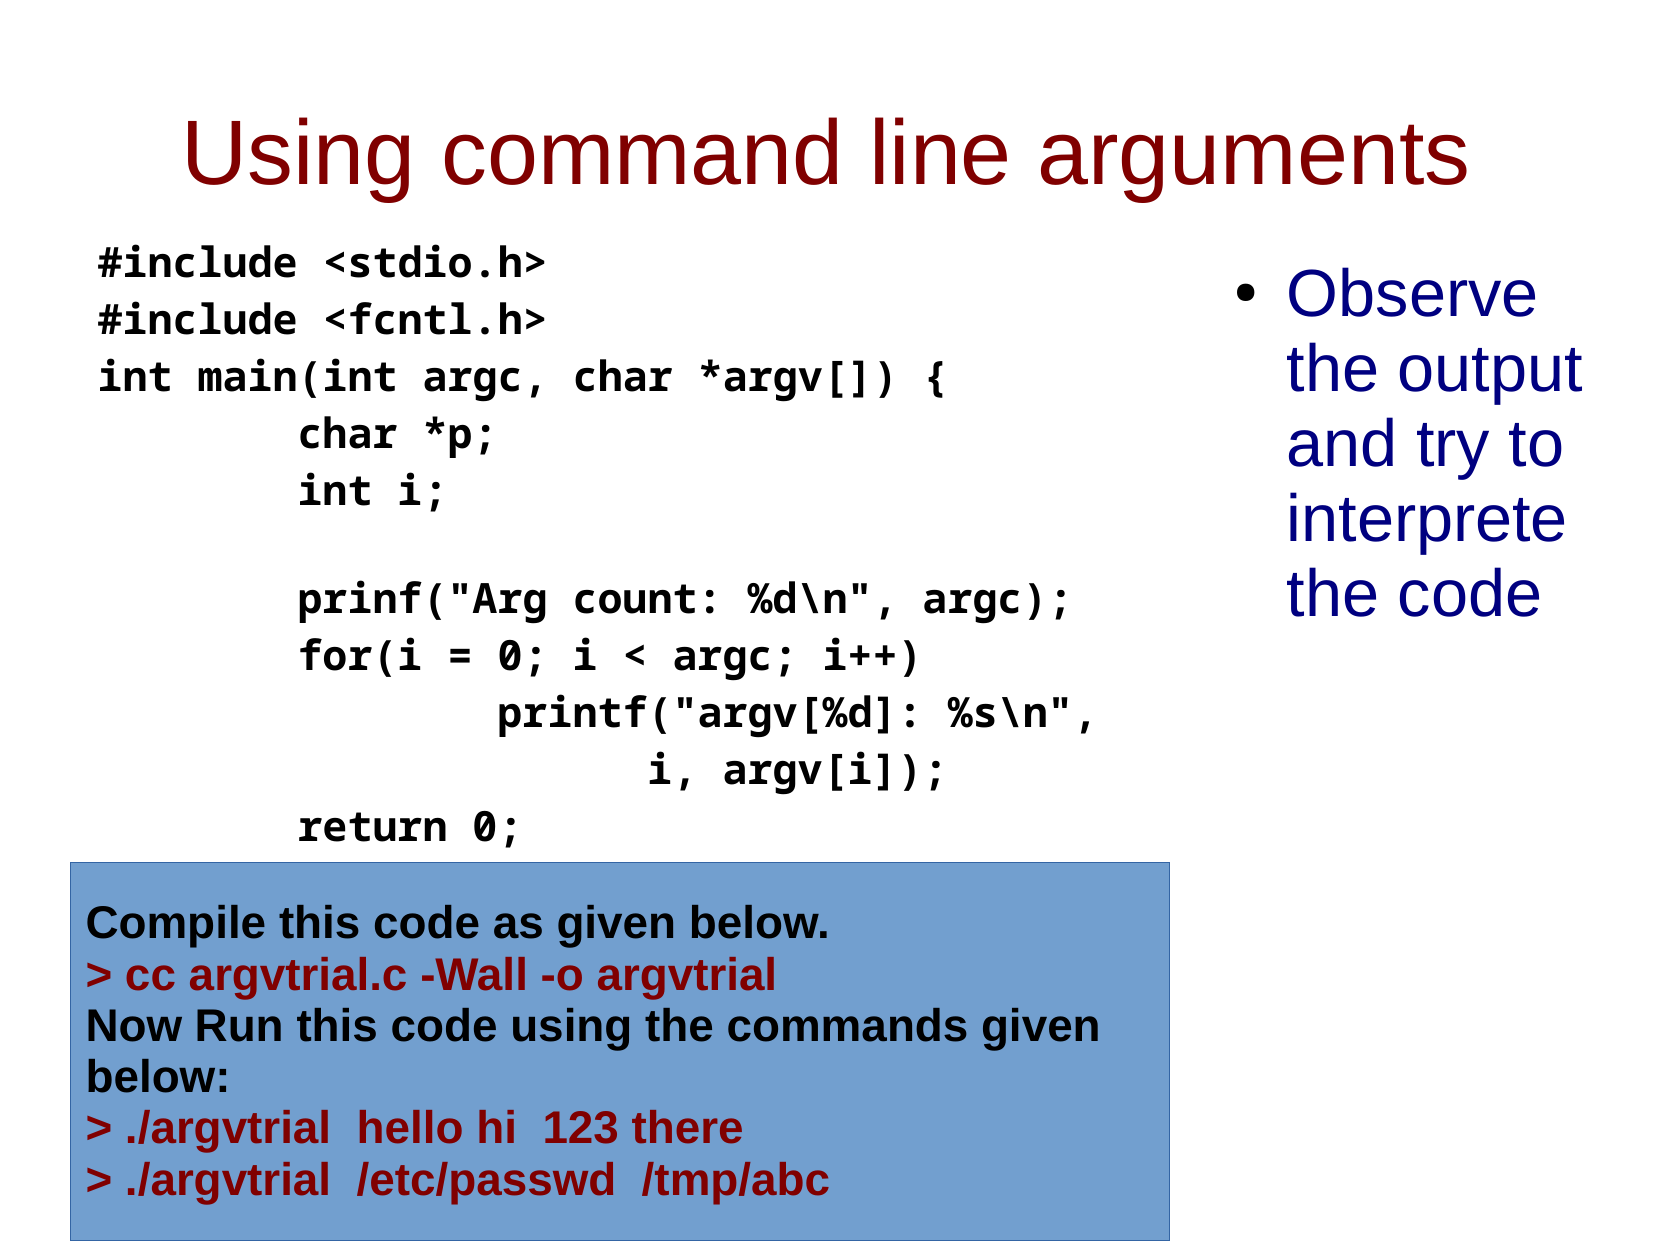

# Using command line arguments
#include <stdio.h>
#include <fcntl.h>
int main(int argc, char *argv[]) {
 char *p;
 int i;
 prinf("Arg count: %d\n", argc);
 for(i = 0; i < argc; i++)
 printf("argv[%d]: %s\n",
 i, argv[i]);
 return 0;
}
Observe the output and try to interprete the code
Compile this code as given below.
> cc argvtrial.c -Wall -o argvtrial
Now Run this code using the commands given below:
> ./argvtrial hello hi 123 there
> ./argvtrial /etc/passwd /tmp/abc